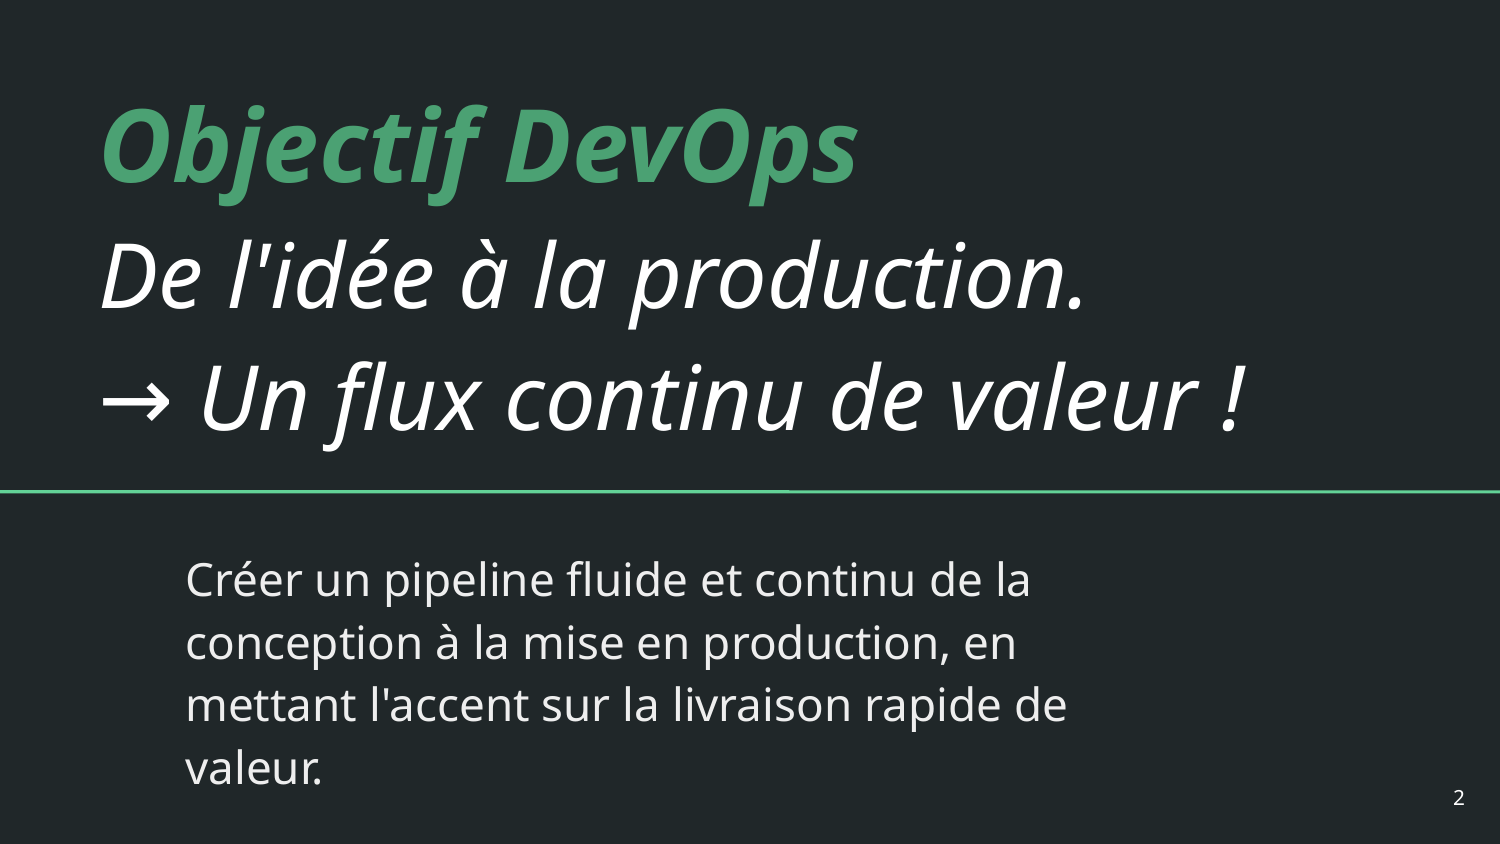

# Objectif DevOps De l'idée à la production. → Un flux continu de valeur !
Créer un pipeline fluide et continu de la conception à la mise en production, en mettant l'accent sur la livraison rapide de valeur.
2